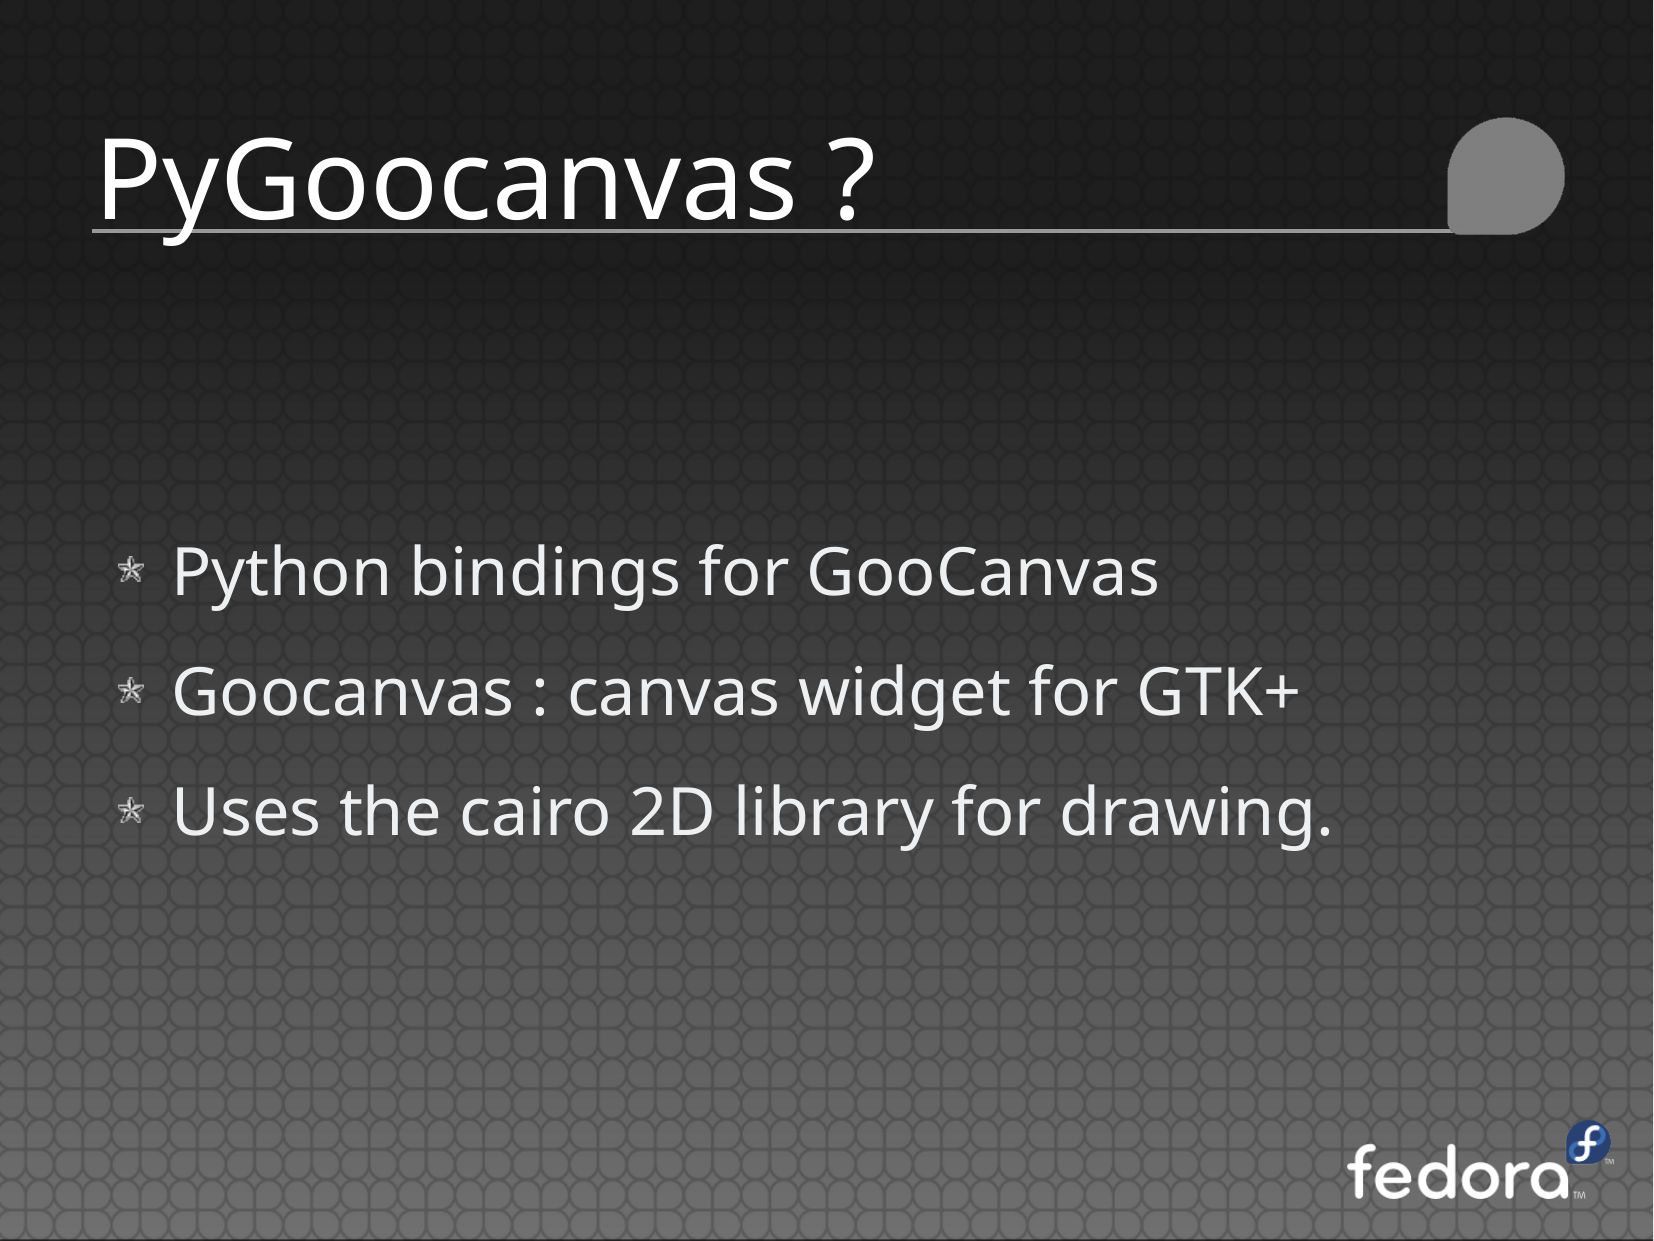

# PyGoocanvas ?
Python bindings for GooCanvas
Goocanvas : canvas widget for GTK+
Uses the cairo 2D library for drawing.